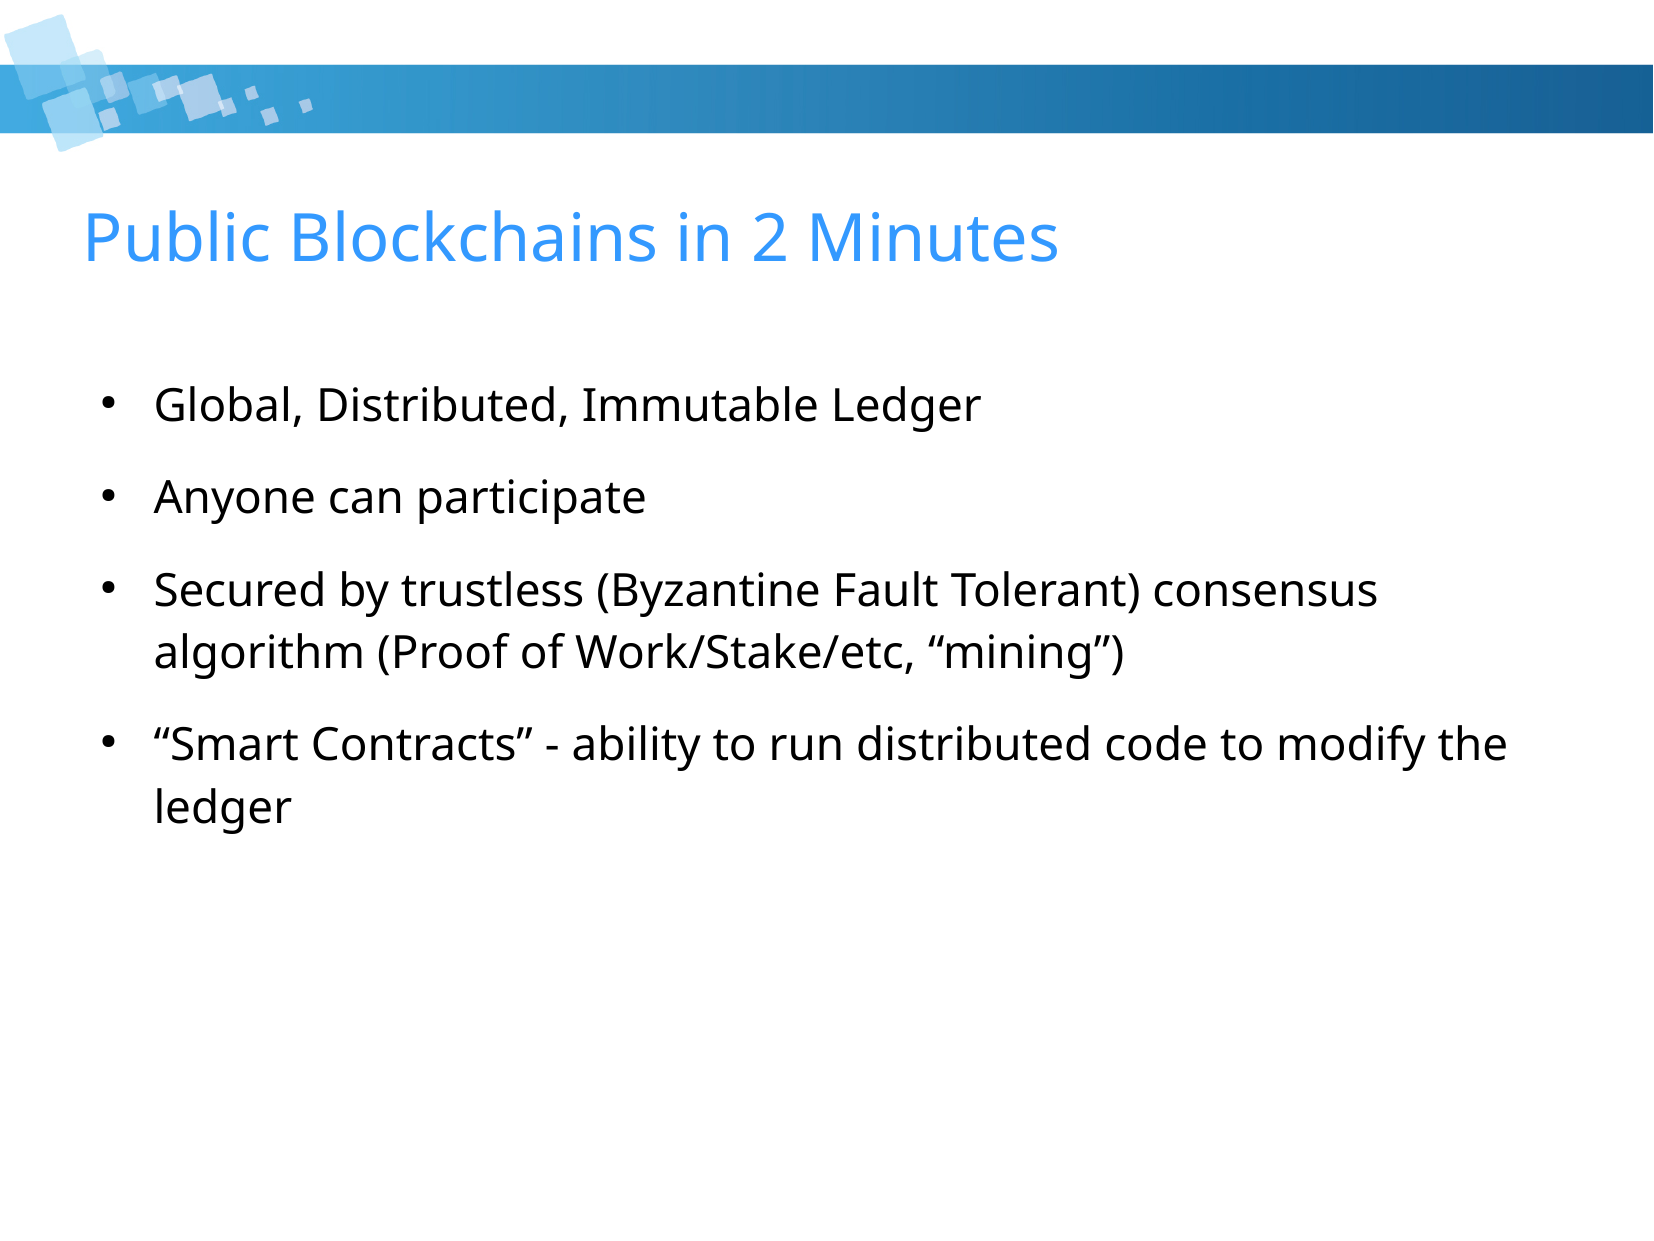

# Public Blockchains in 2 Minutes
Global, Distributed, Immutable Ledger
Anyone can participate
Secured by trustless (Byzantine Fault Tolerant) consensus algorithm (Proof of Work/Stake/etc, “mining”)
“Smart Contracts” - ability to run distributed code to modify the ledger